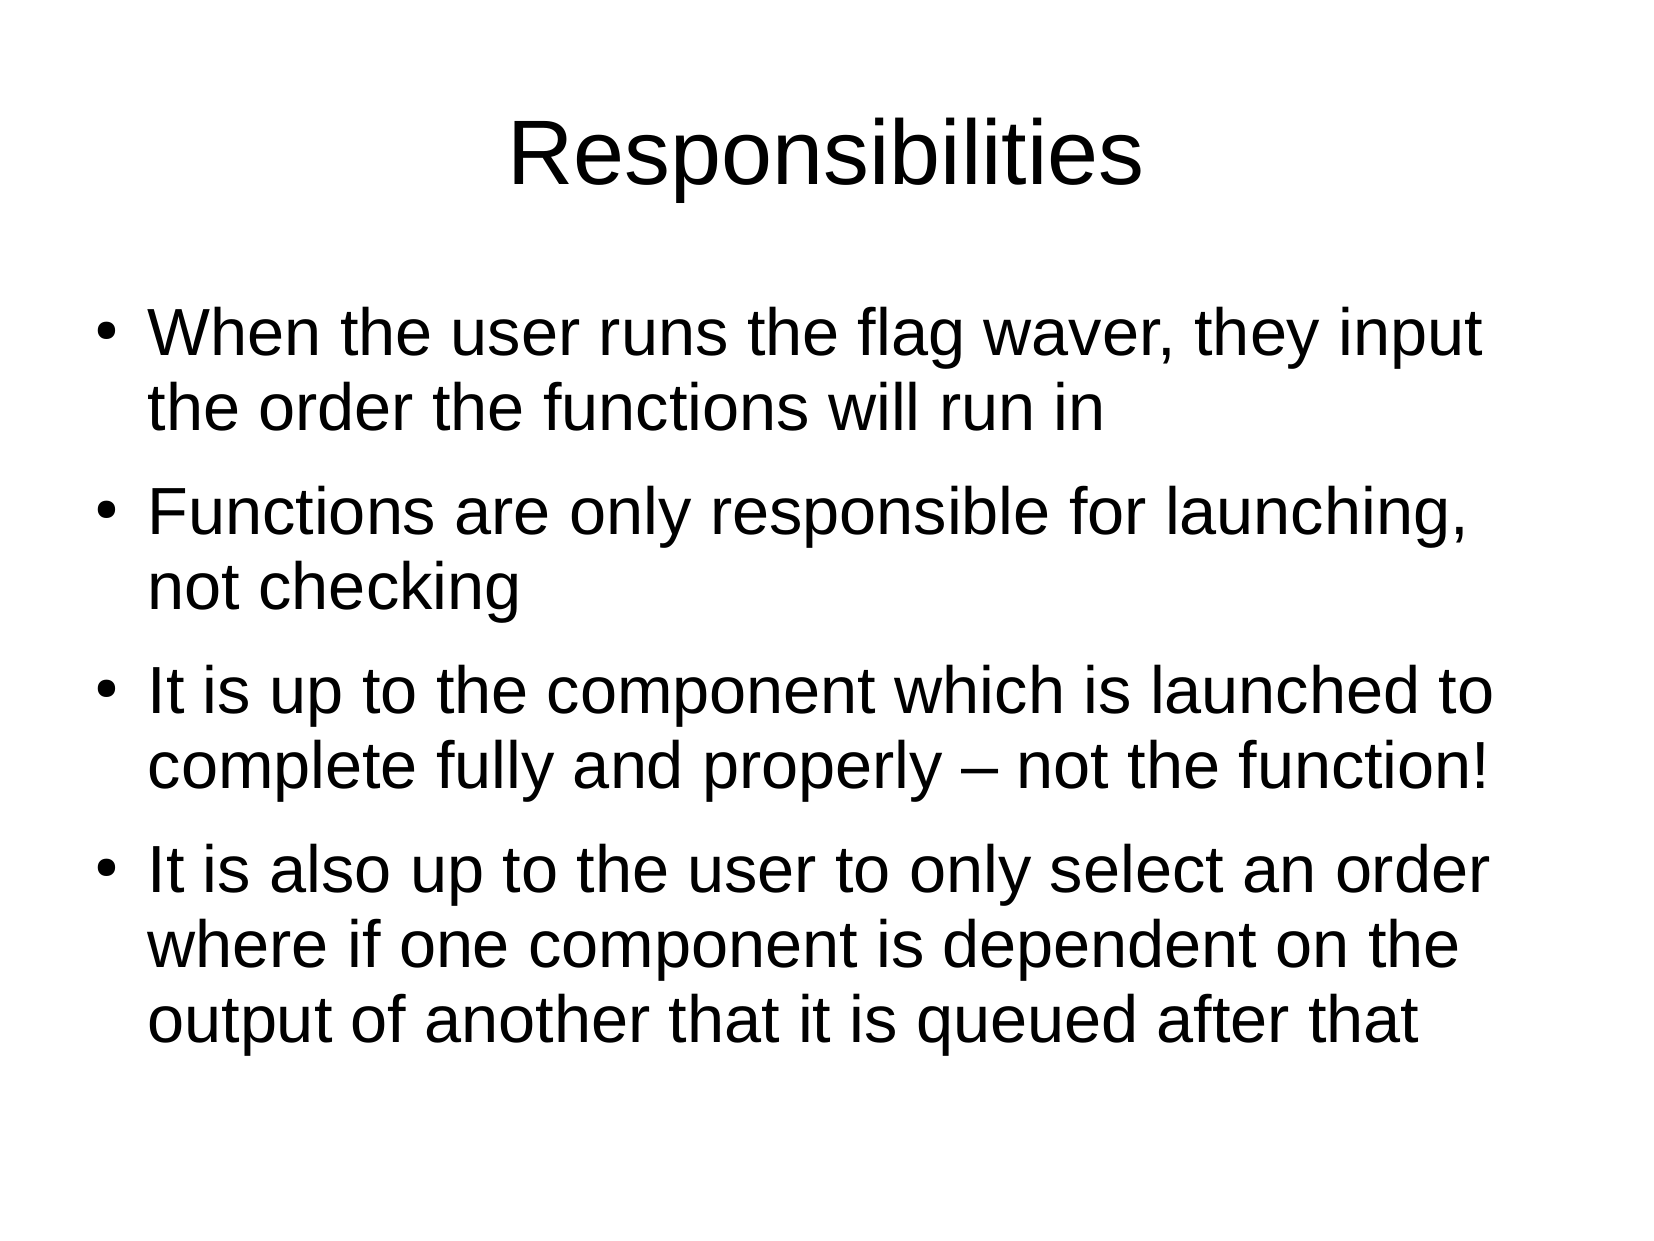

# Responsibilities
When the user runs the flag waver, they input the order the functions will run in
Functions are only responsible for launching, not checking
It is up to the component which is launched to complete fully and properly – not the function!
It is also up to the user to only select an order where if one component is dependent on the output of another that it is queued after that